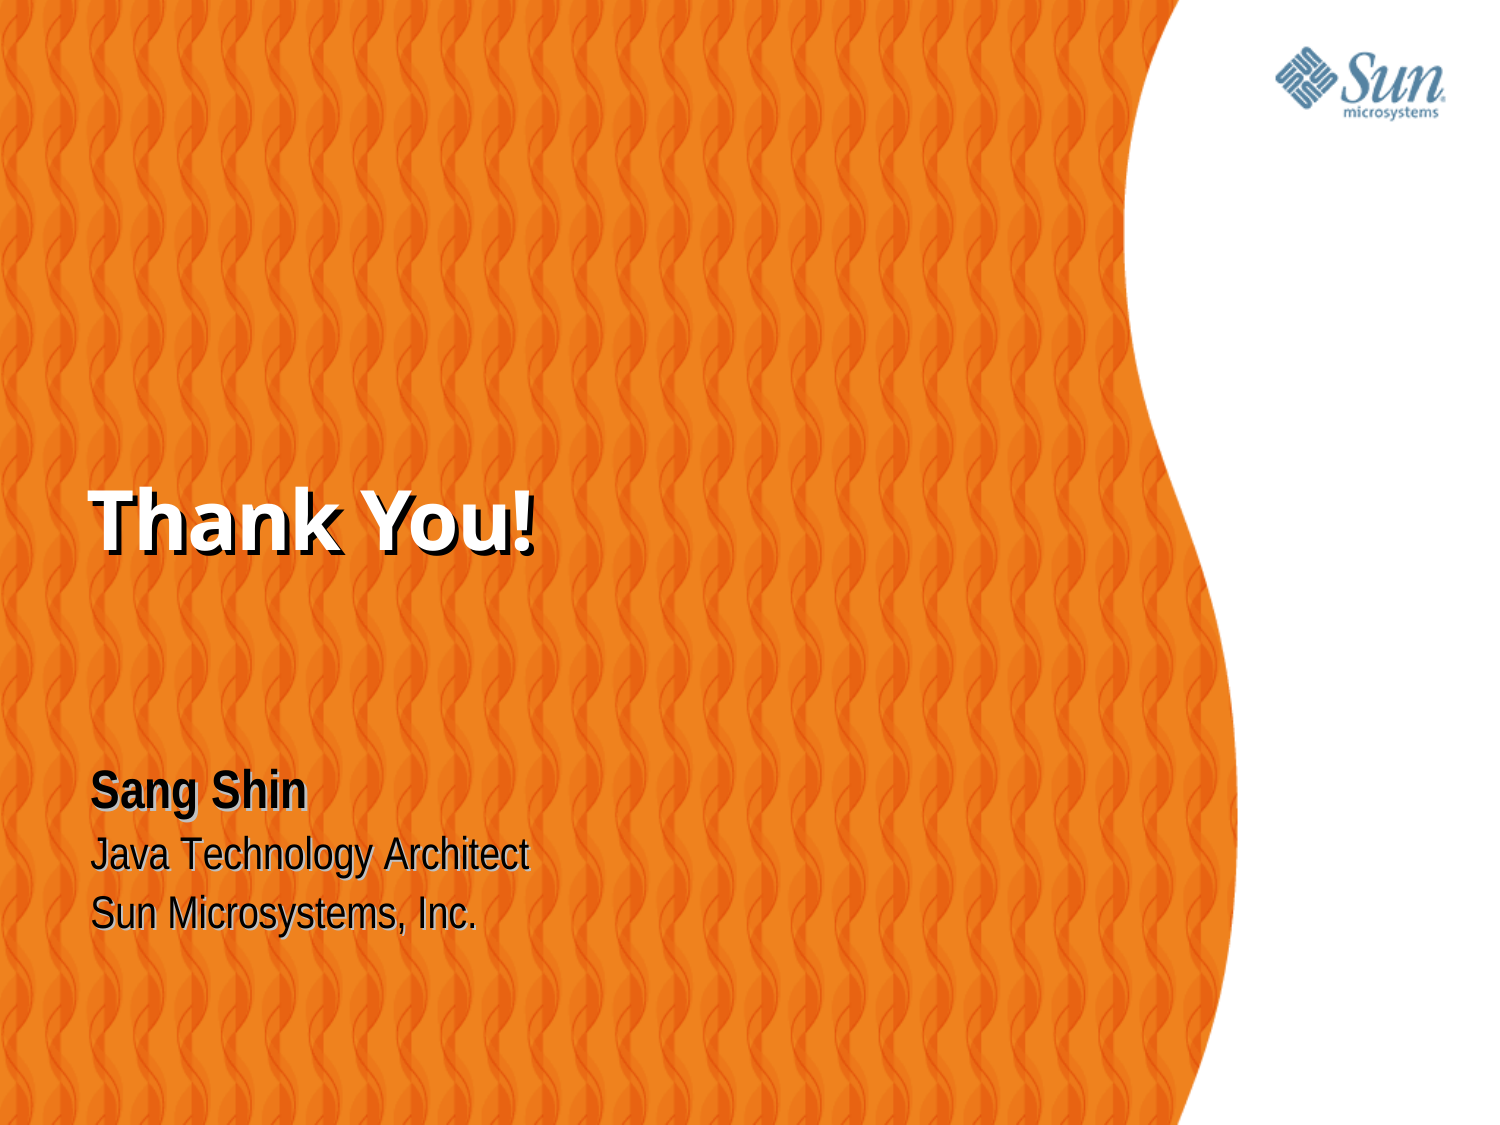

# Thank You!
Sang Shin
Java Technology Architect
Sun Microsystems, Inc.